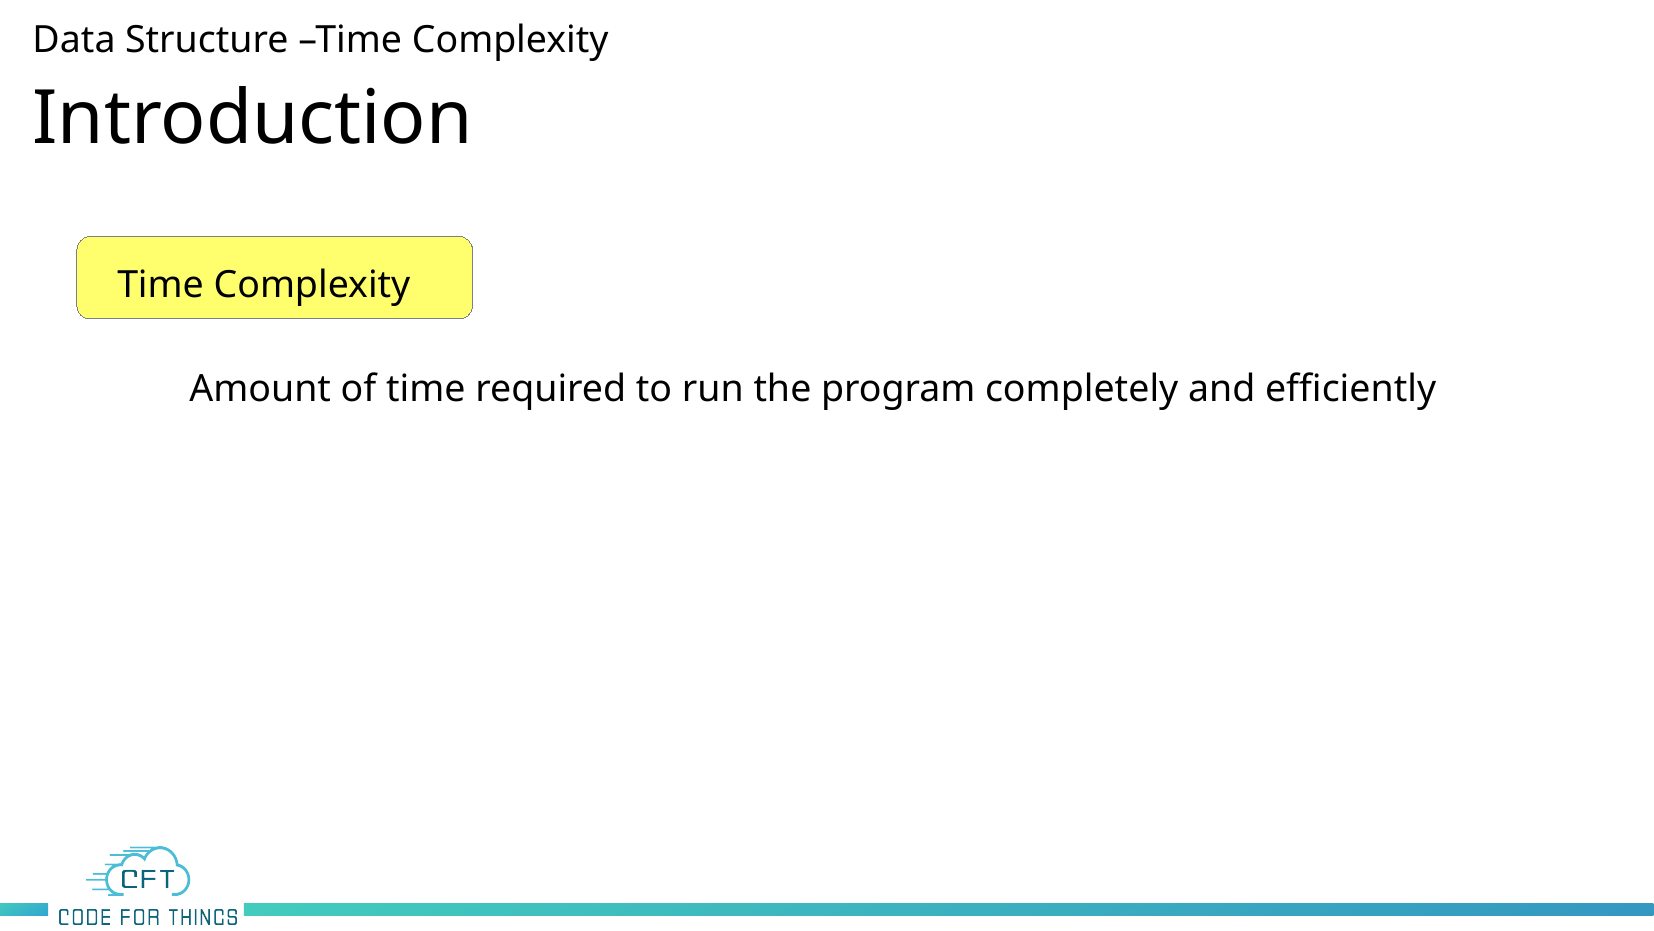

# Data Structure –Time Complexity Introduction
Time Complexity
Amount of time required to run the program completely and efficiently